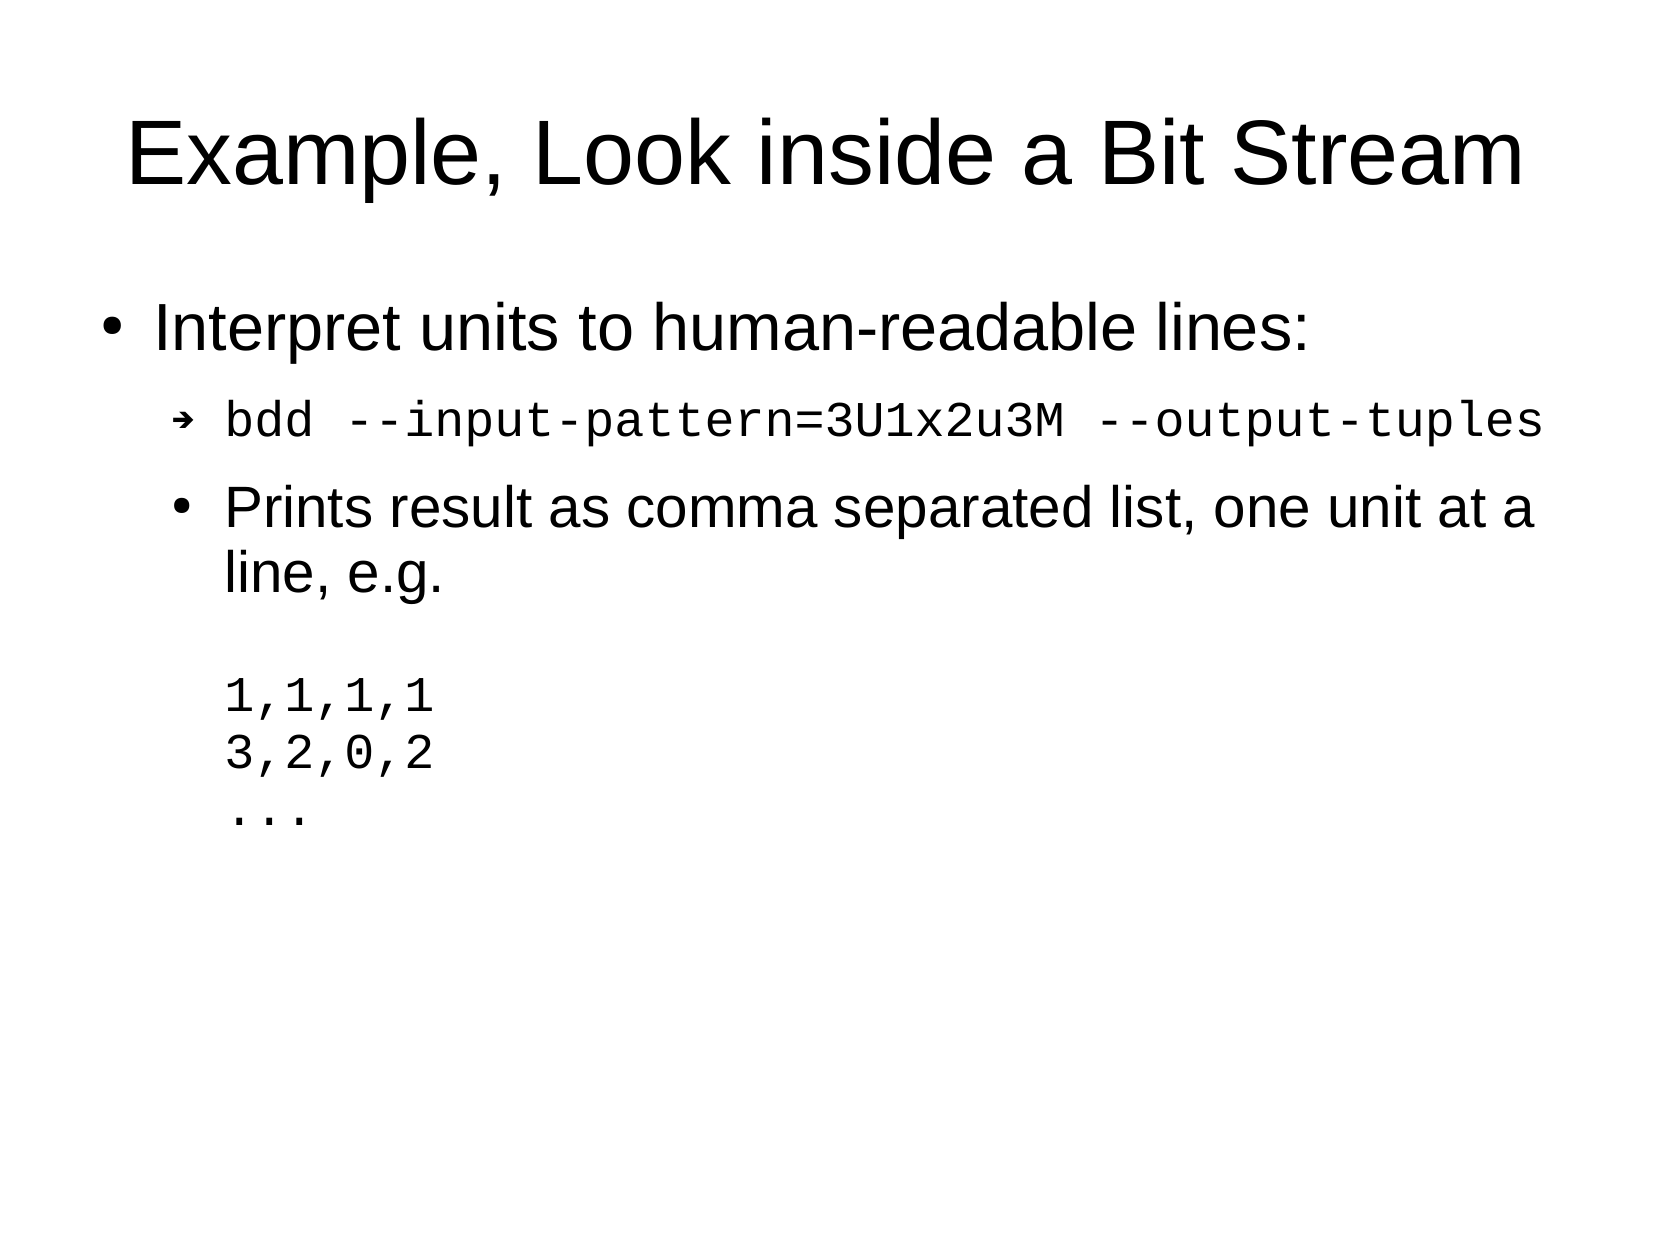

# Example, Look inside a Bit Stream
Interpret units to human-readable lines:
bdd --input-pattern=3U1x2u3M --output-tuples
Prints result as comma separated list, one unit at a line, e.g.
1,1,1,1
3,2,0,2
...